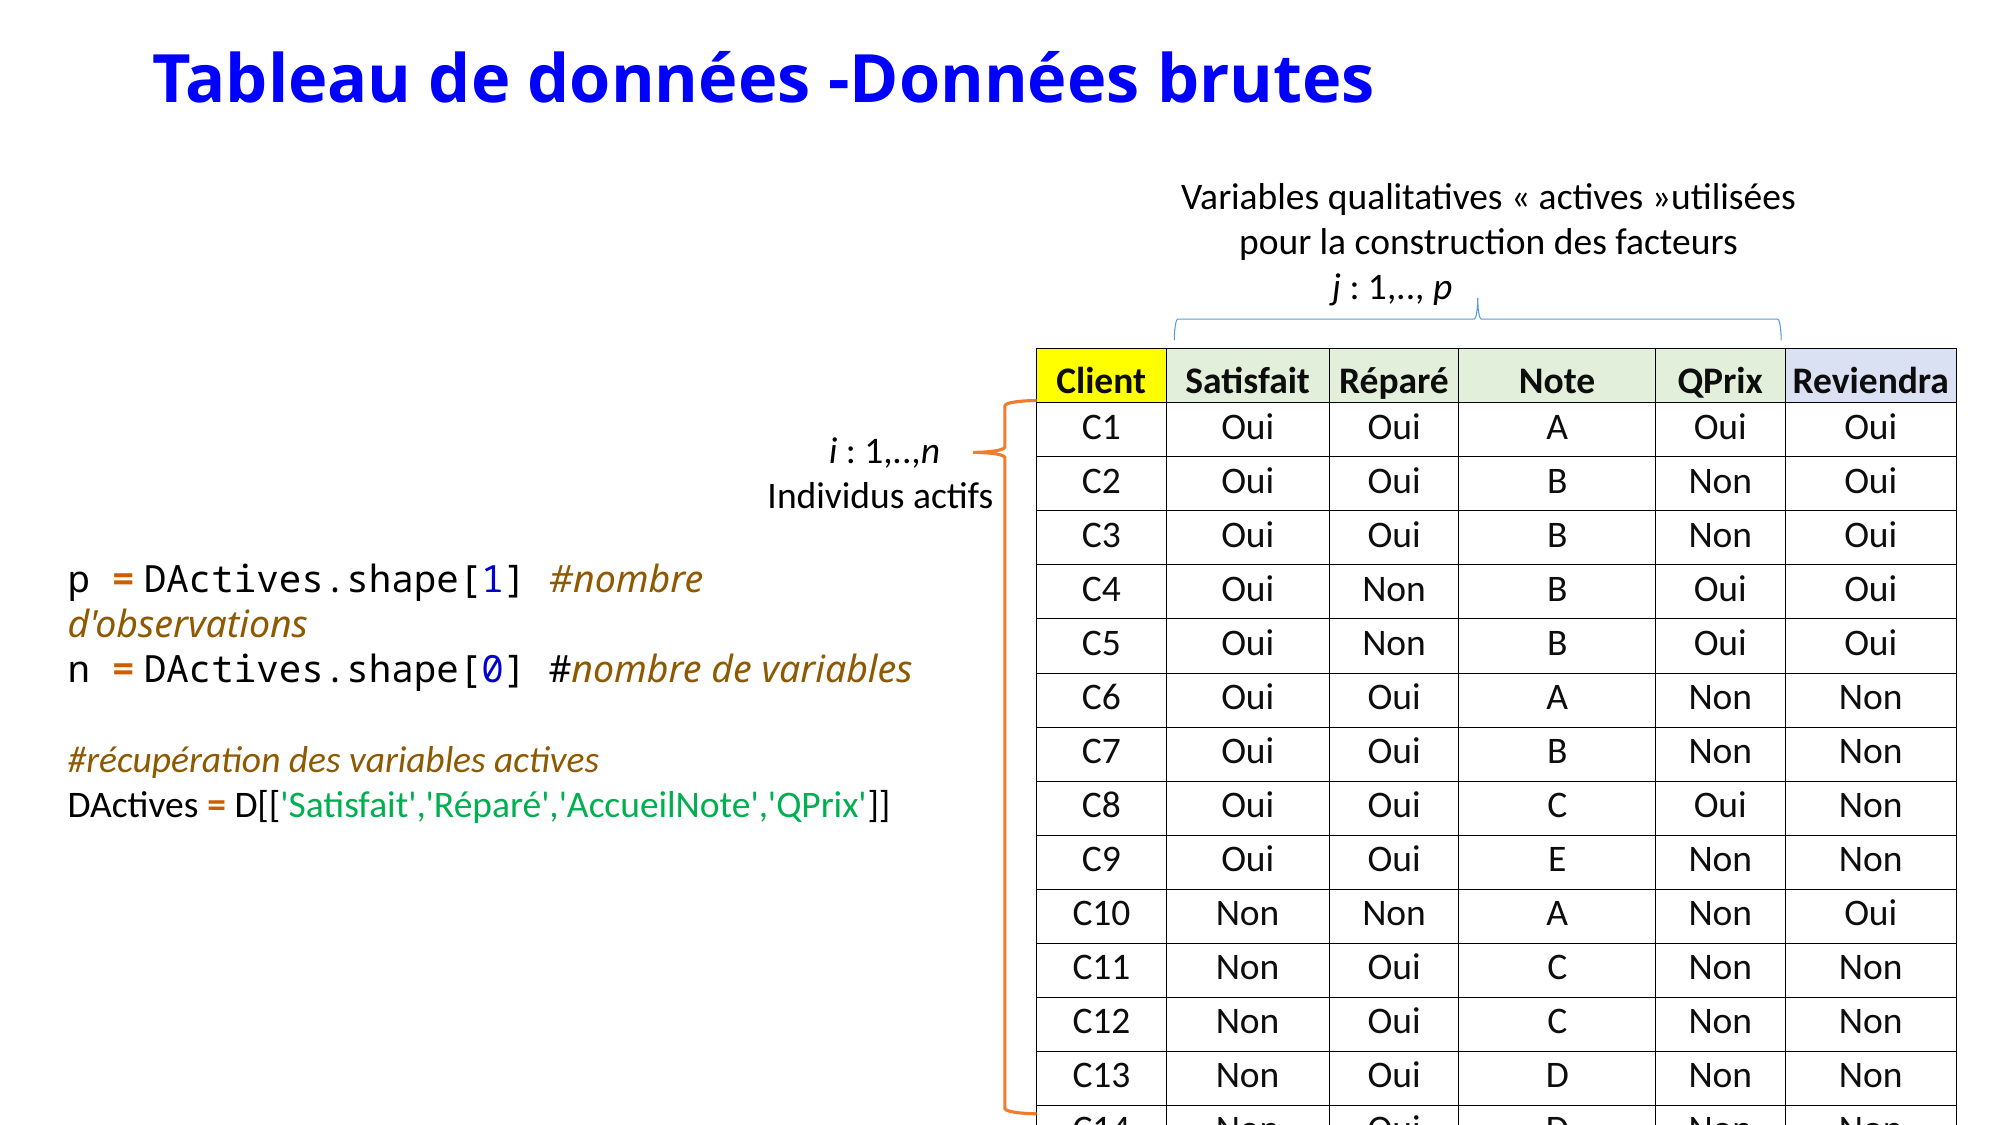

# Tableau de données -Données brutes
Variables qualitatives « actives »utilisées pour la construction des facteurs
 j : 1,.., p
i : 1,..,n
Individus actifs
| Client | Satisfait | Réparé | Note | QPrix | Reviendra |
| --- | --- | --- | --- | --- | --- |
| C1 | Oui | Oui | A | Oui | Oui |
| C2 | Oui | Oui | B | Non | Oui |
| C3 | Oui | Oui | B | Non | Oui |
| C4 | Oui | Non | B | Oui | Oui |
| C5 | Oui | Non | B | Oui | Oui |
| C6 | Oui | Oui | A | Non | Non |
| C7 | Oui | Oui | B | Non | Non |
| C8 | Oui | Oui | C | Oui | Non |
| C9 | Oui | Oui | E | Non | Non |
| C10 | Non | Non | A | Non | Oui |
| C11 | Non | Oui | C | Non | Non |
| C12 | Non | Oui | C | Non | Non |
| C13 | Non | Oui | D | Non | Non |
| C14 | Non | Oui | D | Non | Non |
| C15 | Non | Oui | E | Non | Non |
| C16 | Non | Oui | E | Non | Non |
p = DActives.shape[1] #nombre d'observations
n = DActives.shape[0] #nombre de variables
#récupération des variables actives
DActives = D[['Satisfait','Réparé','AccueilNote','QPrix']]